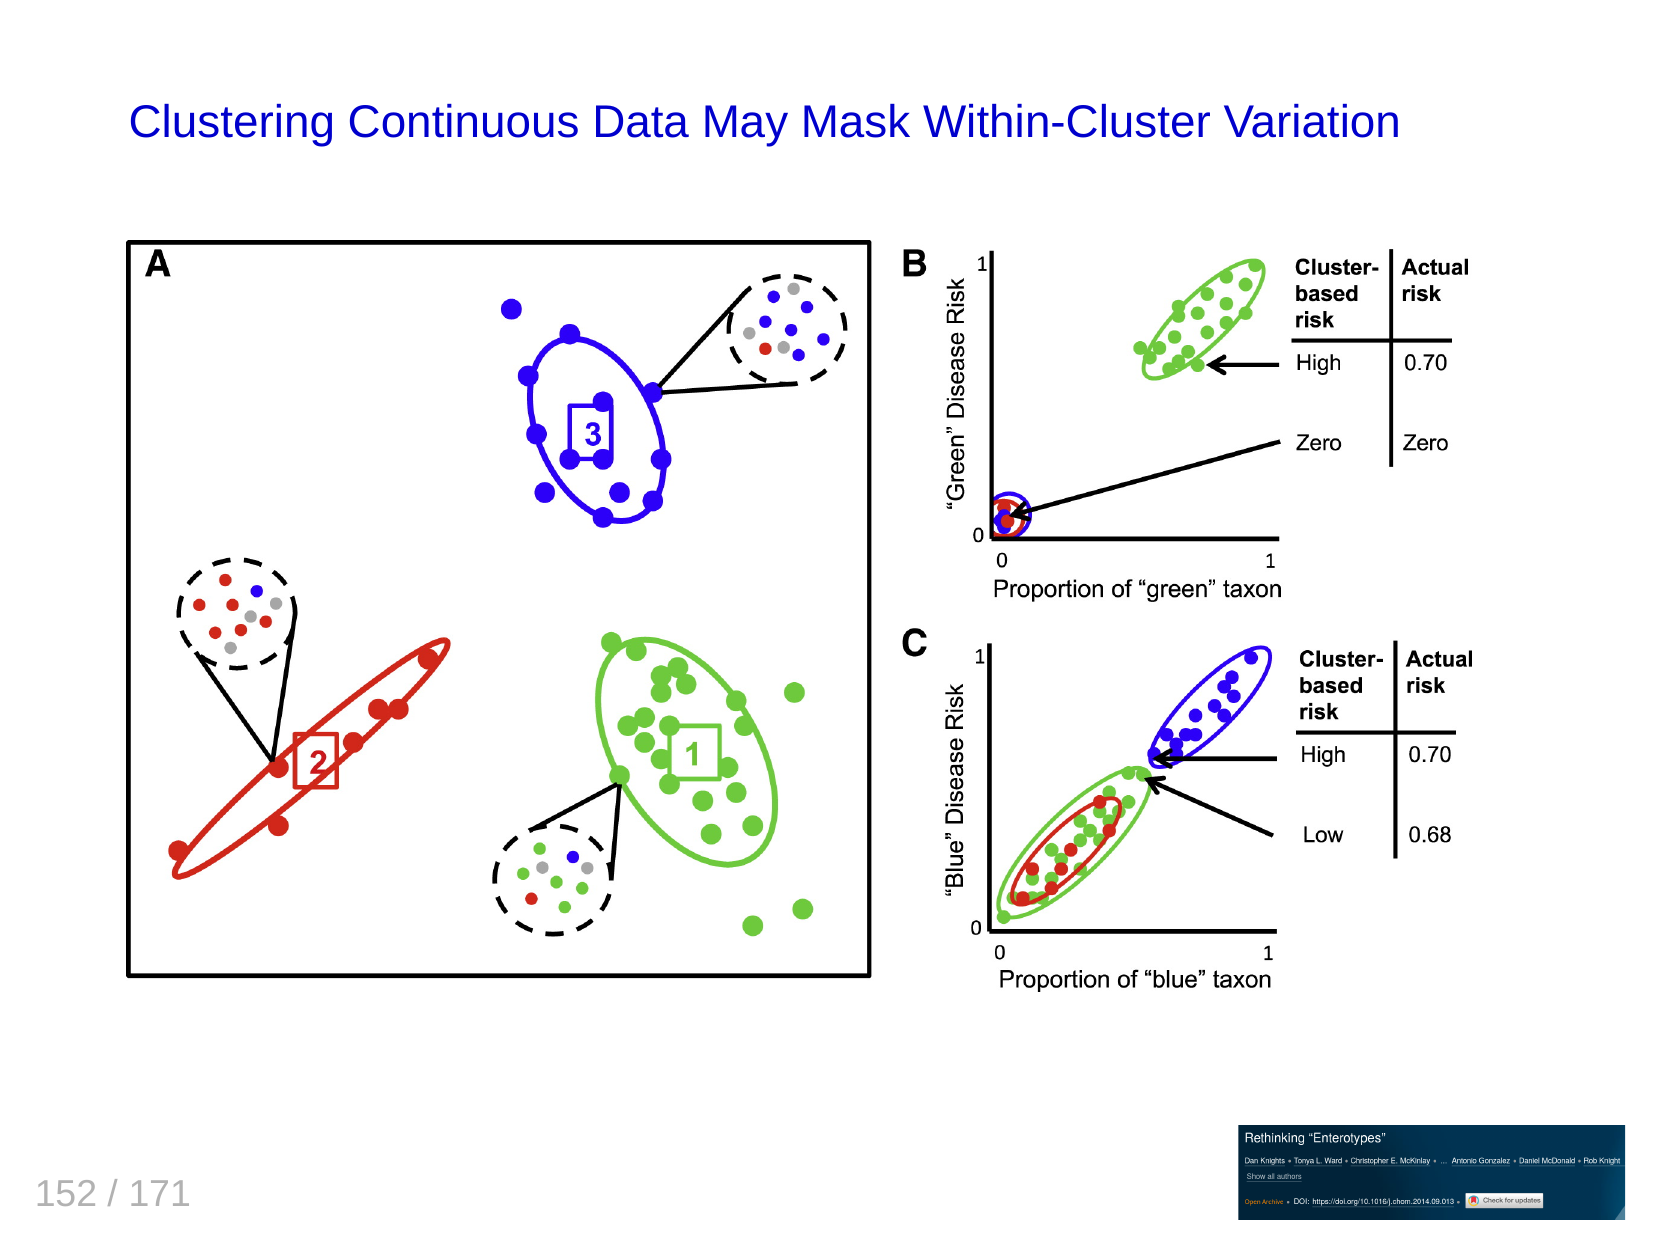

Clustering Continuous Data May Mask Within-Cluster Variation